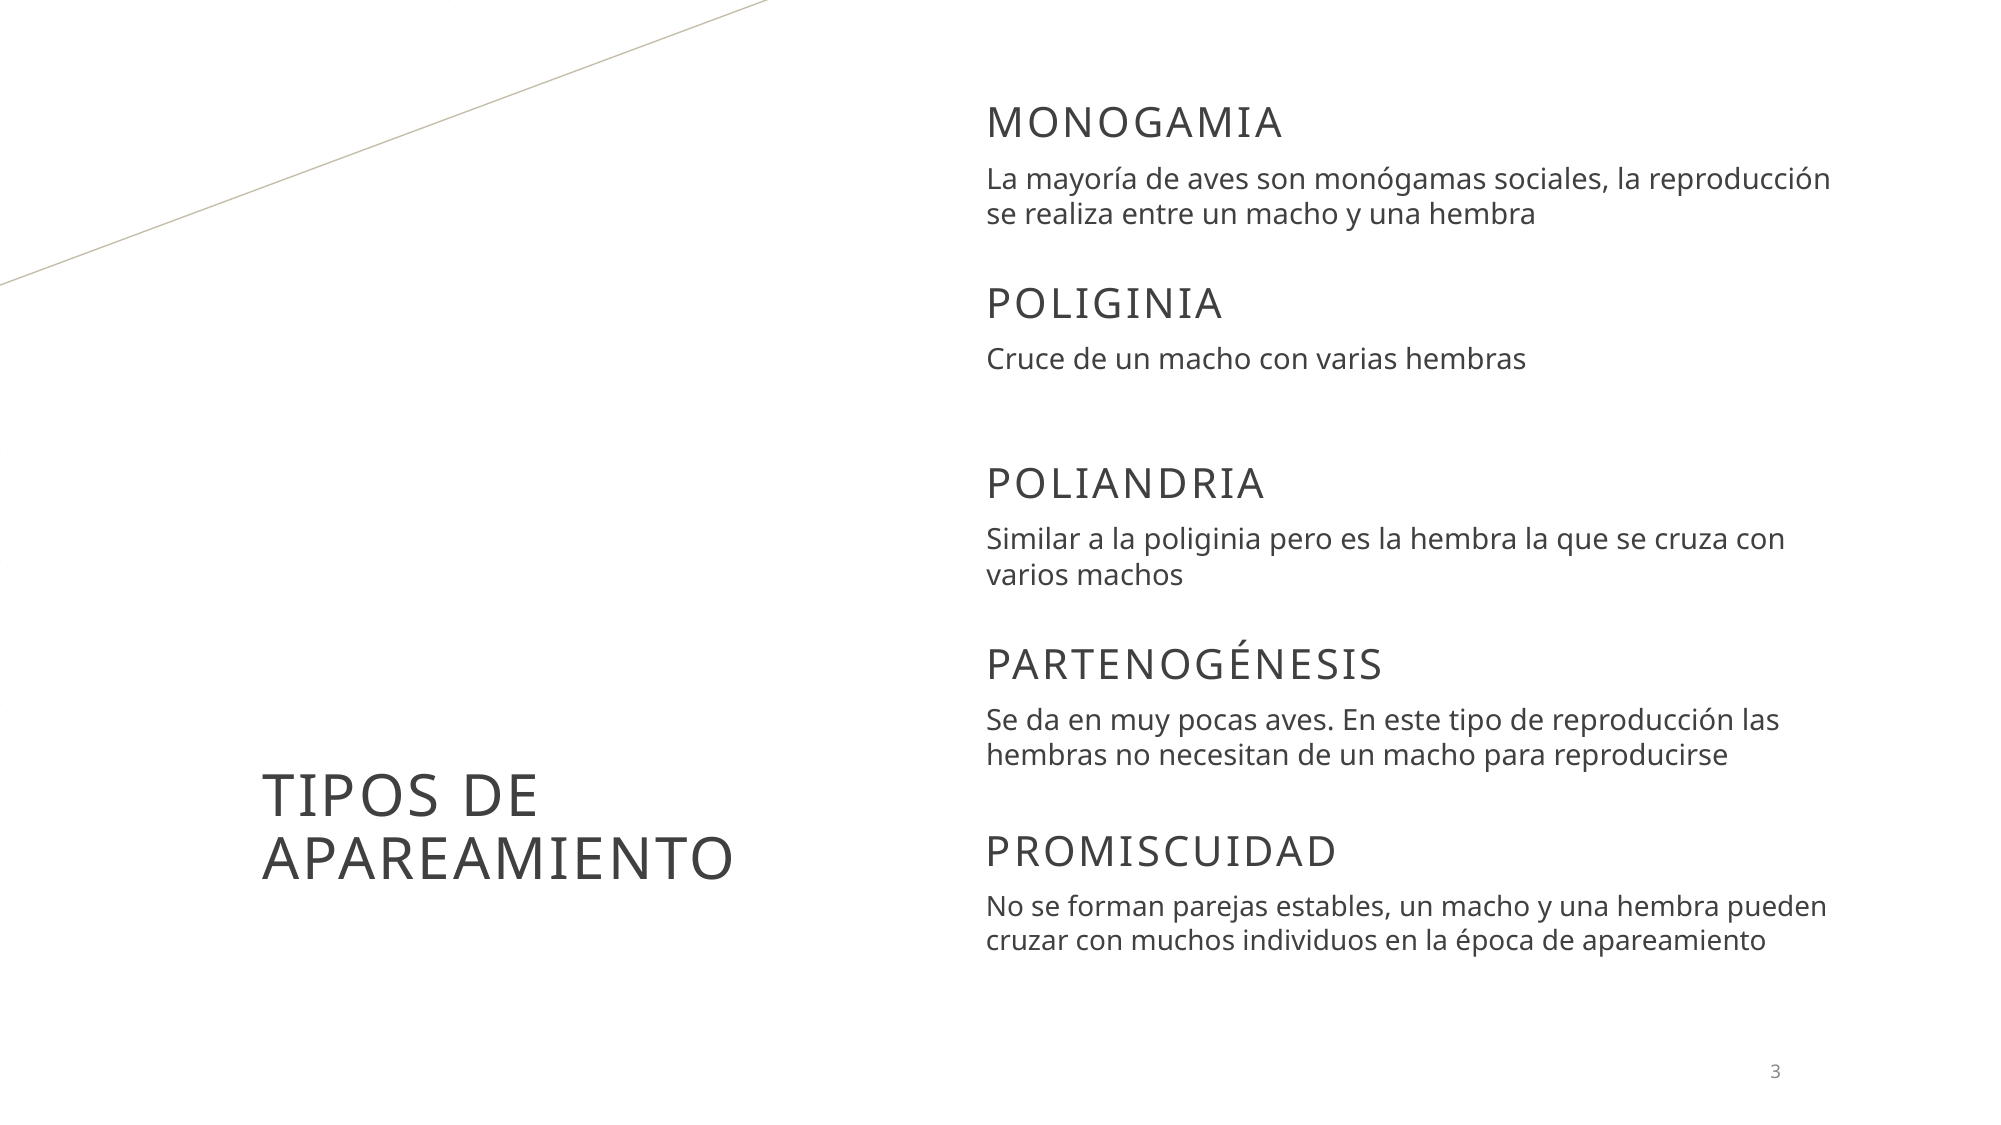

MONOGAMIA
La mayoría de aves son monógamas sociales, la reproducción se realiza entre un macho y una hembra
POLIGINIA
Cruce de un macho con varias hembras
POLIANDRIA
Similar a la poliginia pero es la hembra la que se cruza con varios machos
PARTENOGÉNESIS
# Tipos de apareamiento
Se da en muy pocas aves. En este tipo de reproducción las hembras no necesitan de un macho para reproducirse
PROMISCUIDAD
No se forman parejas estables, un macho y una hembra pueden cruzar con muchos individuos en la época de apareamiento